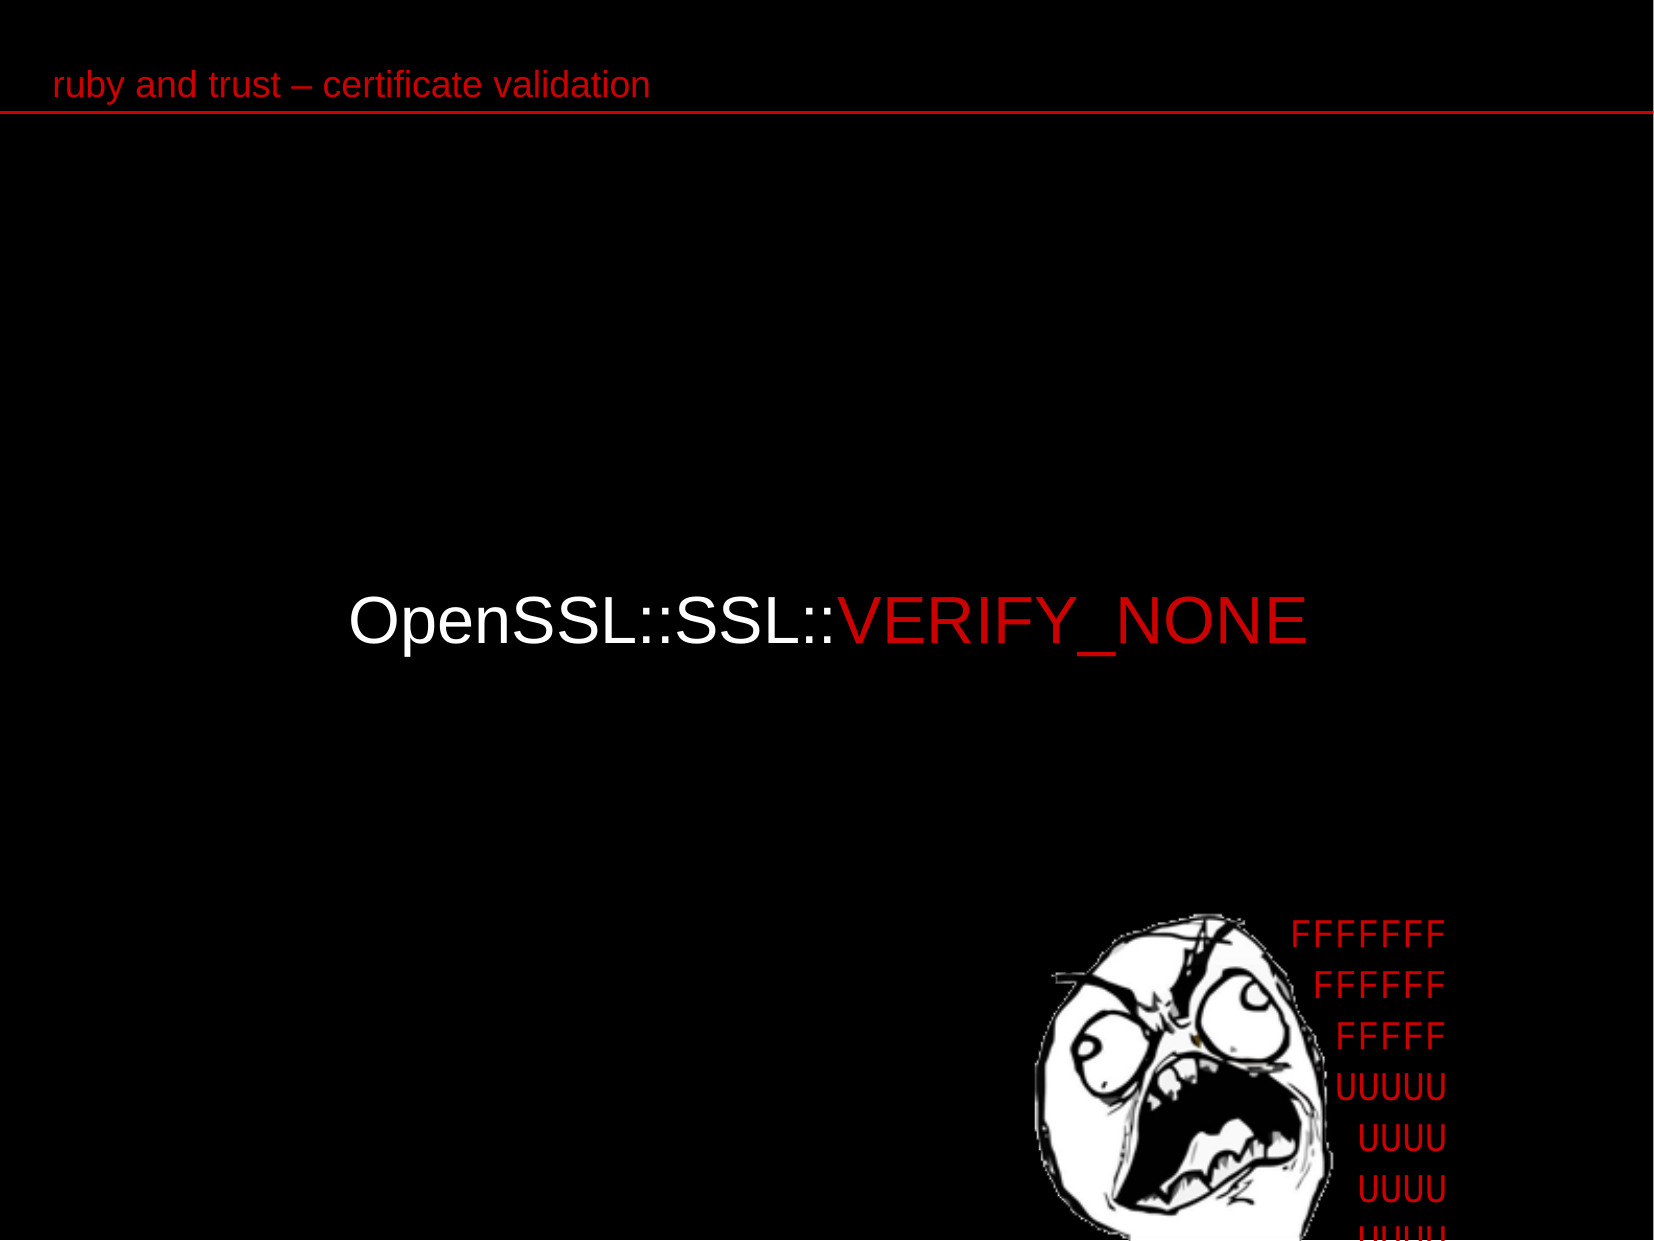

# OpenSSL::SSL::VERIFY_NONE
ruby and trust – certificate validation
FFFFFFF
 FFFFFF
 FFFFF
 UUUUU
 UUUU
 UUUU
 UUUU
 UUUUU